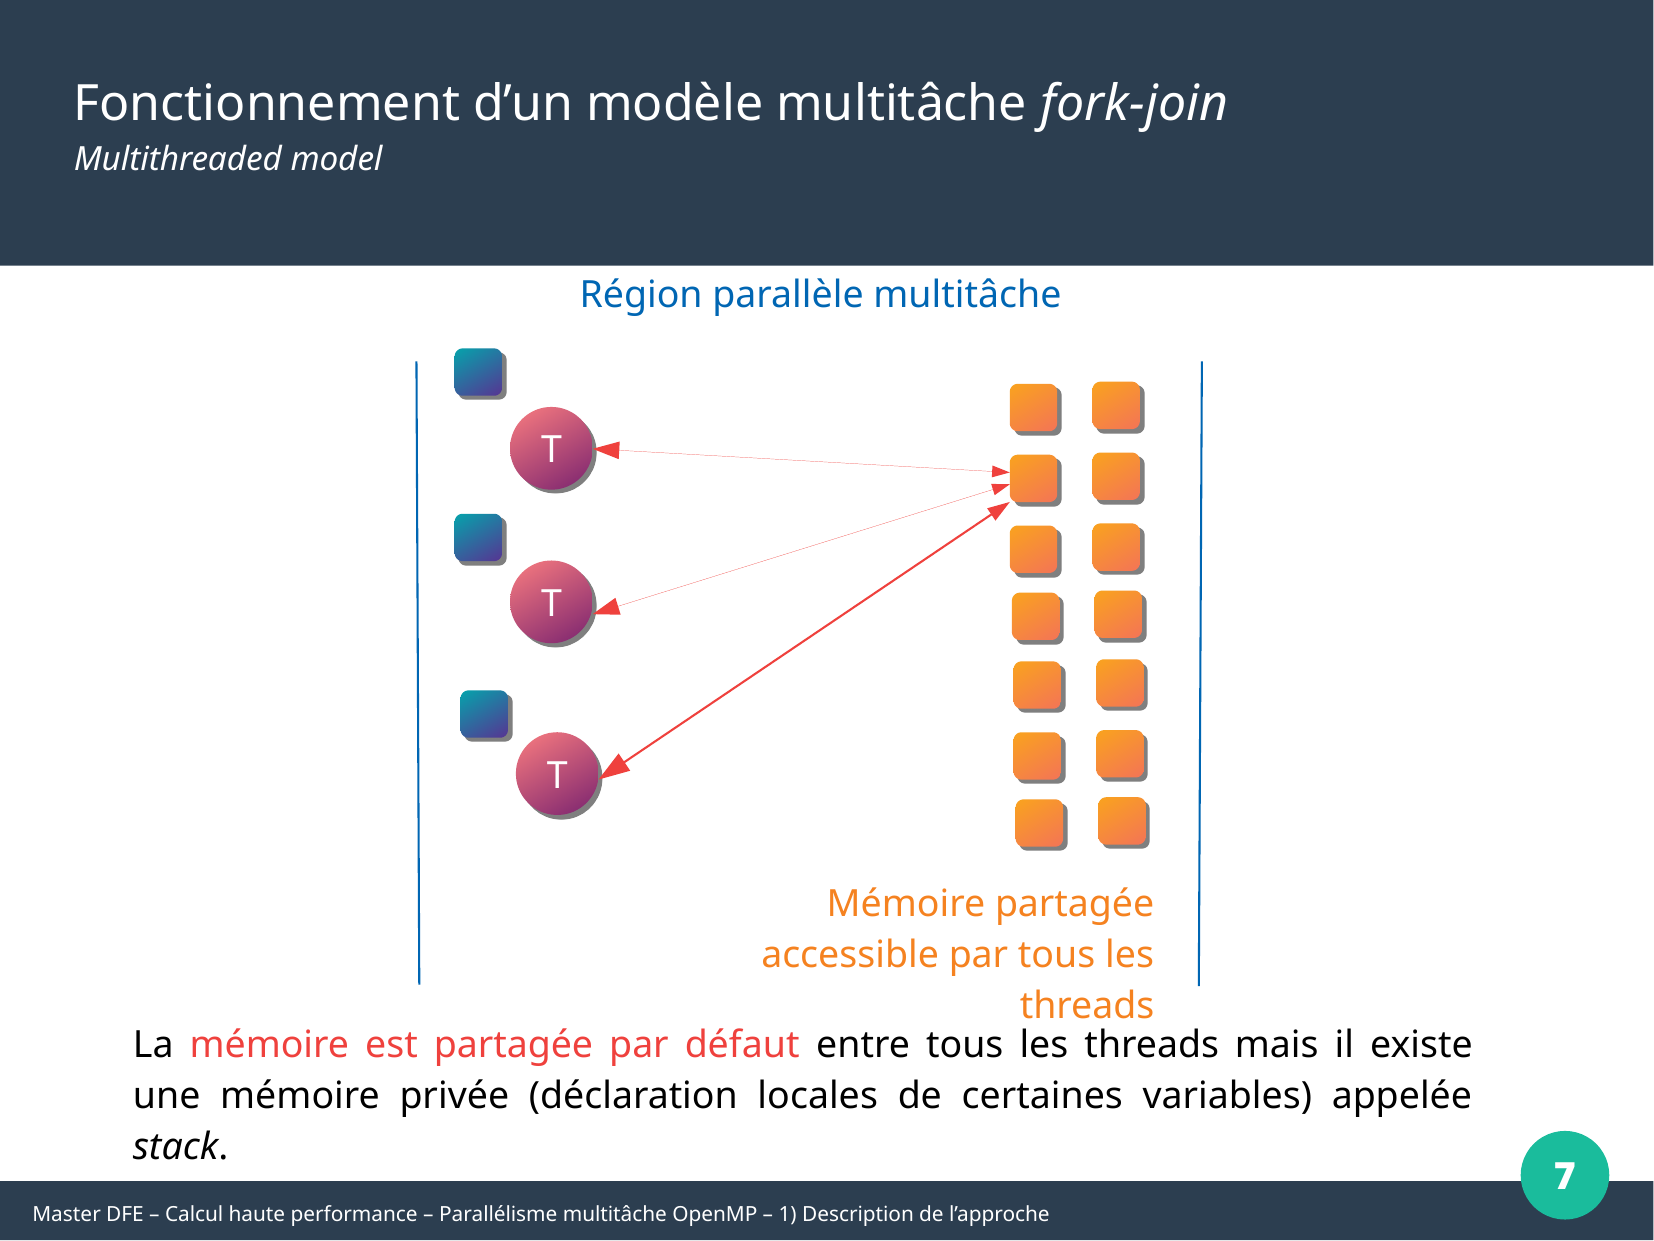

Fonctionnement d’un modèle multitâche fork-join
Multithreaded model
Région parallèle multitâche
T
T
T
Mémoire partagée accessible par tous les threads
La mémoire est partagée par défaut entre tous les threads mais il existe une mémoire privée (déclaration locales de certaines variables) appelée stack.
7
Master DFE – Calcul haute performance – Parallélisme multitâche OpenMP – 1) Description de l’approche